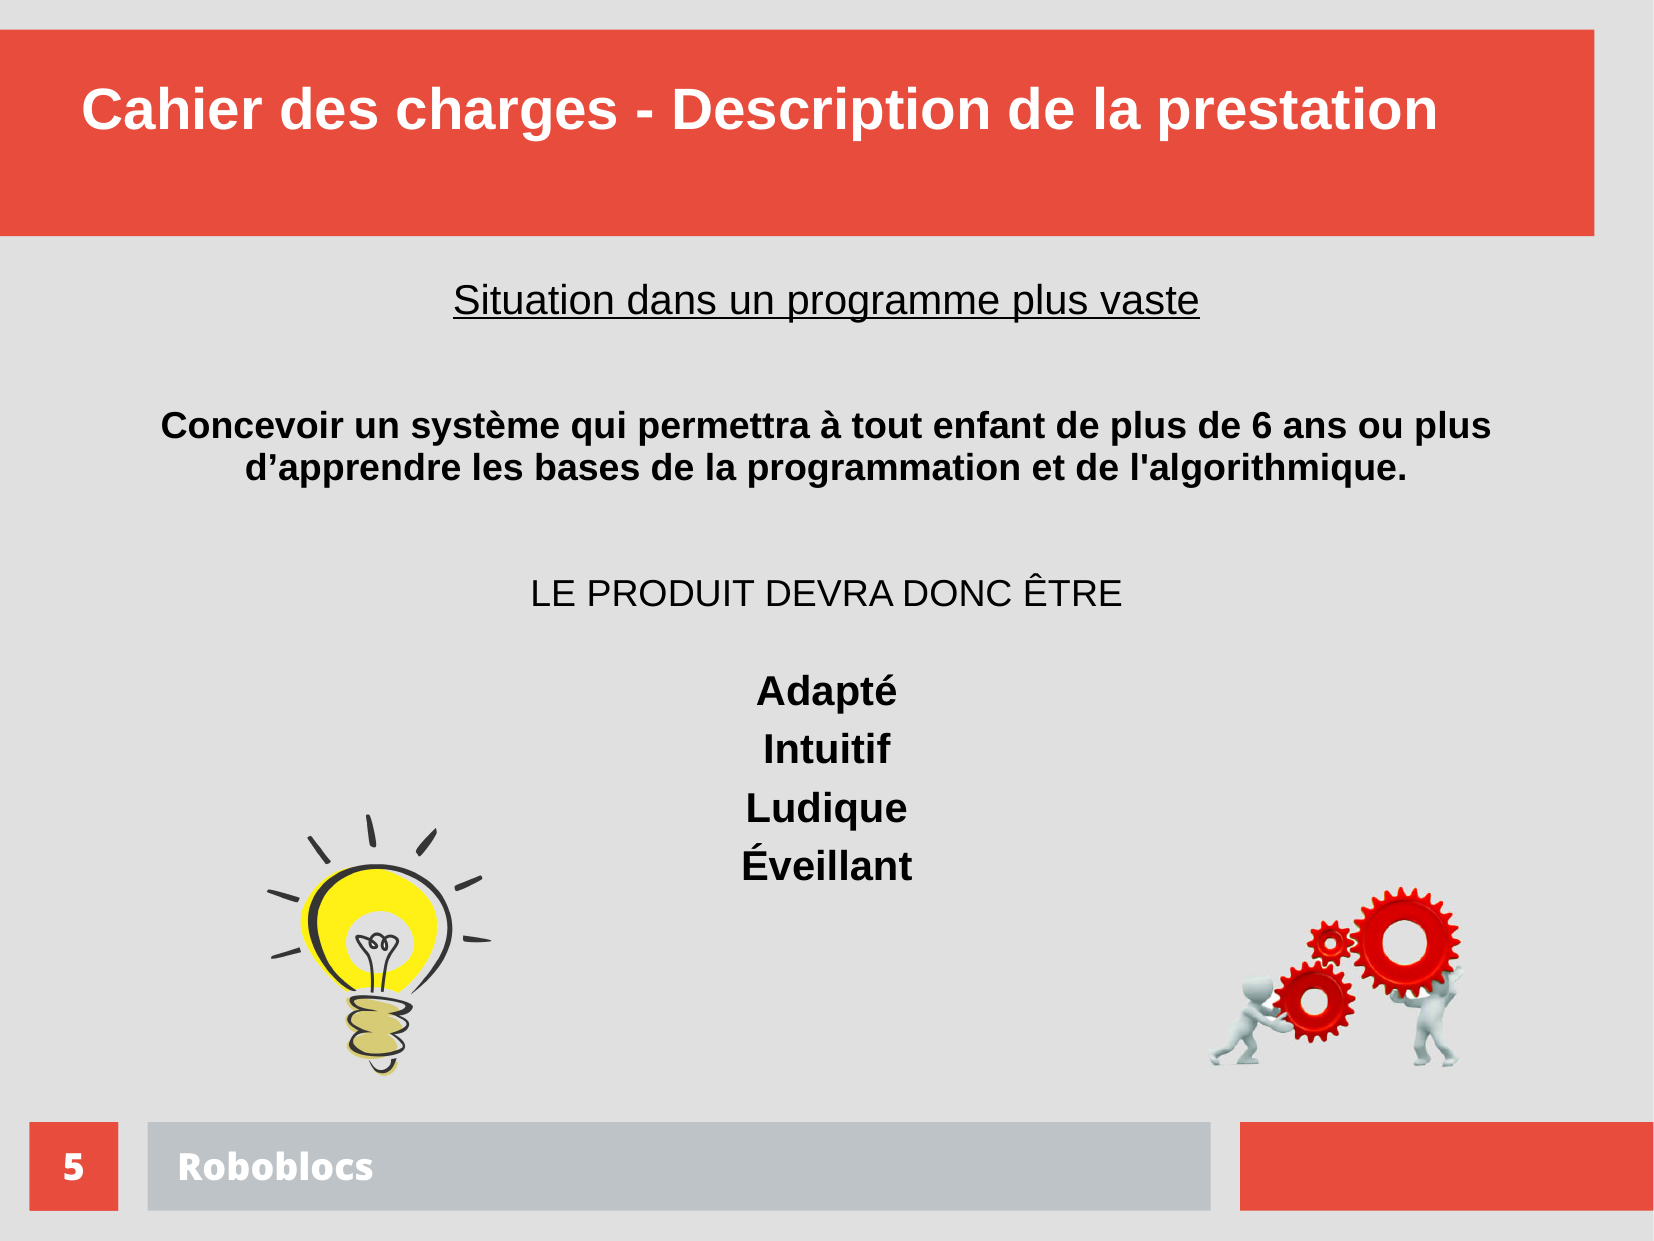

# Cahier des charges - Description de la prestation
Situation dans un programme plus vaste
Concevoir un système qui permettra à tout enfant de plus de 6 ans ou plus
d’apprendre les bases de la programmation et de l'algorithmique.
LE PRODUIT DEVRA DONC ÊTRE
Adapté
Intuitif
Ludique
Éveillant
5
Roboblocs